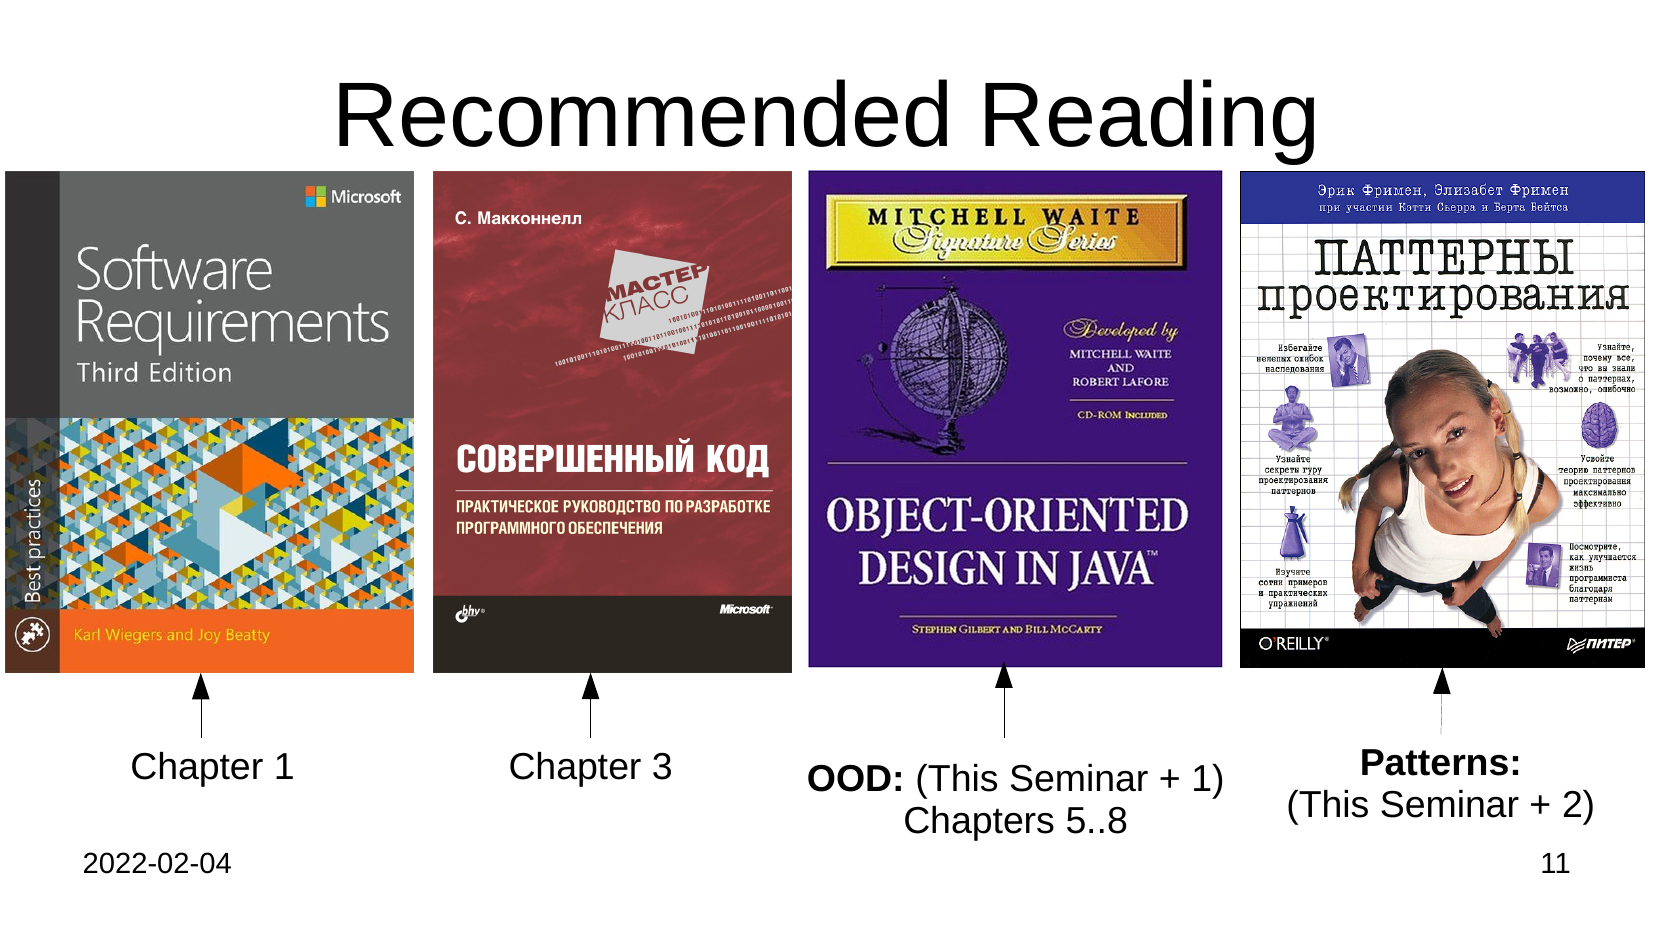

# Recommended Reading
Patterns:
(This Seminar + 2)
Chapter 1
Chapter 3
OOD: (This Seminar + 1)
Chapters 5..8
2022-02-04
11